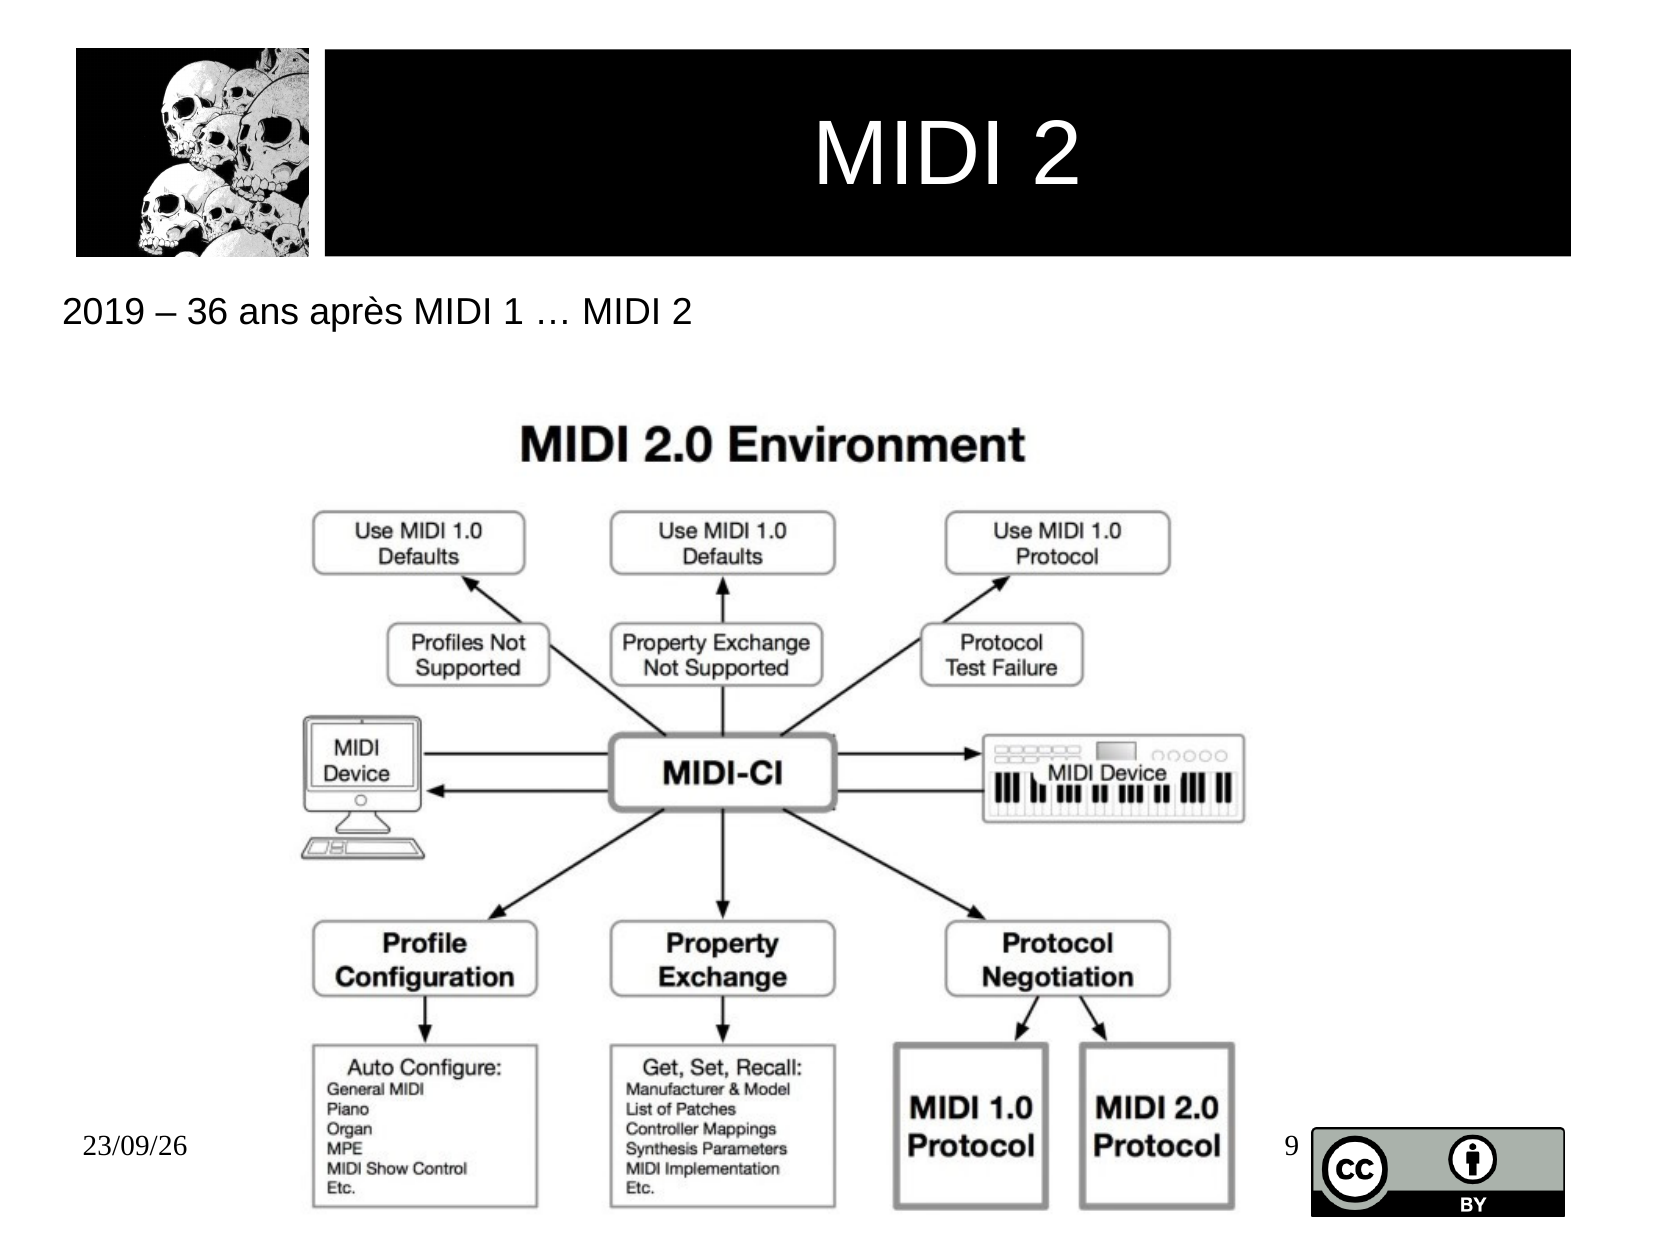

# MIDI 2
2019 – 36 ans après MIDI 1 … MIDI 2
Y. Collette
9